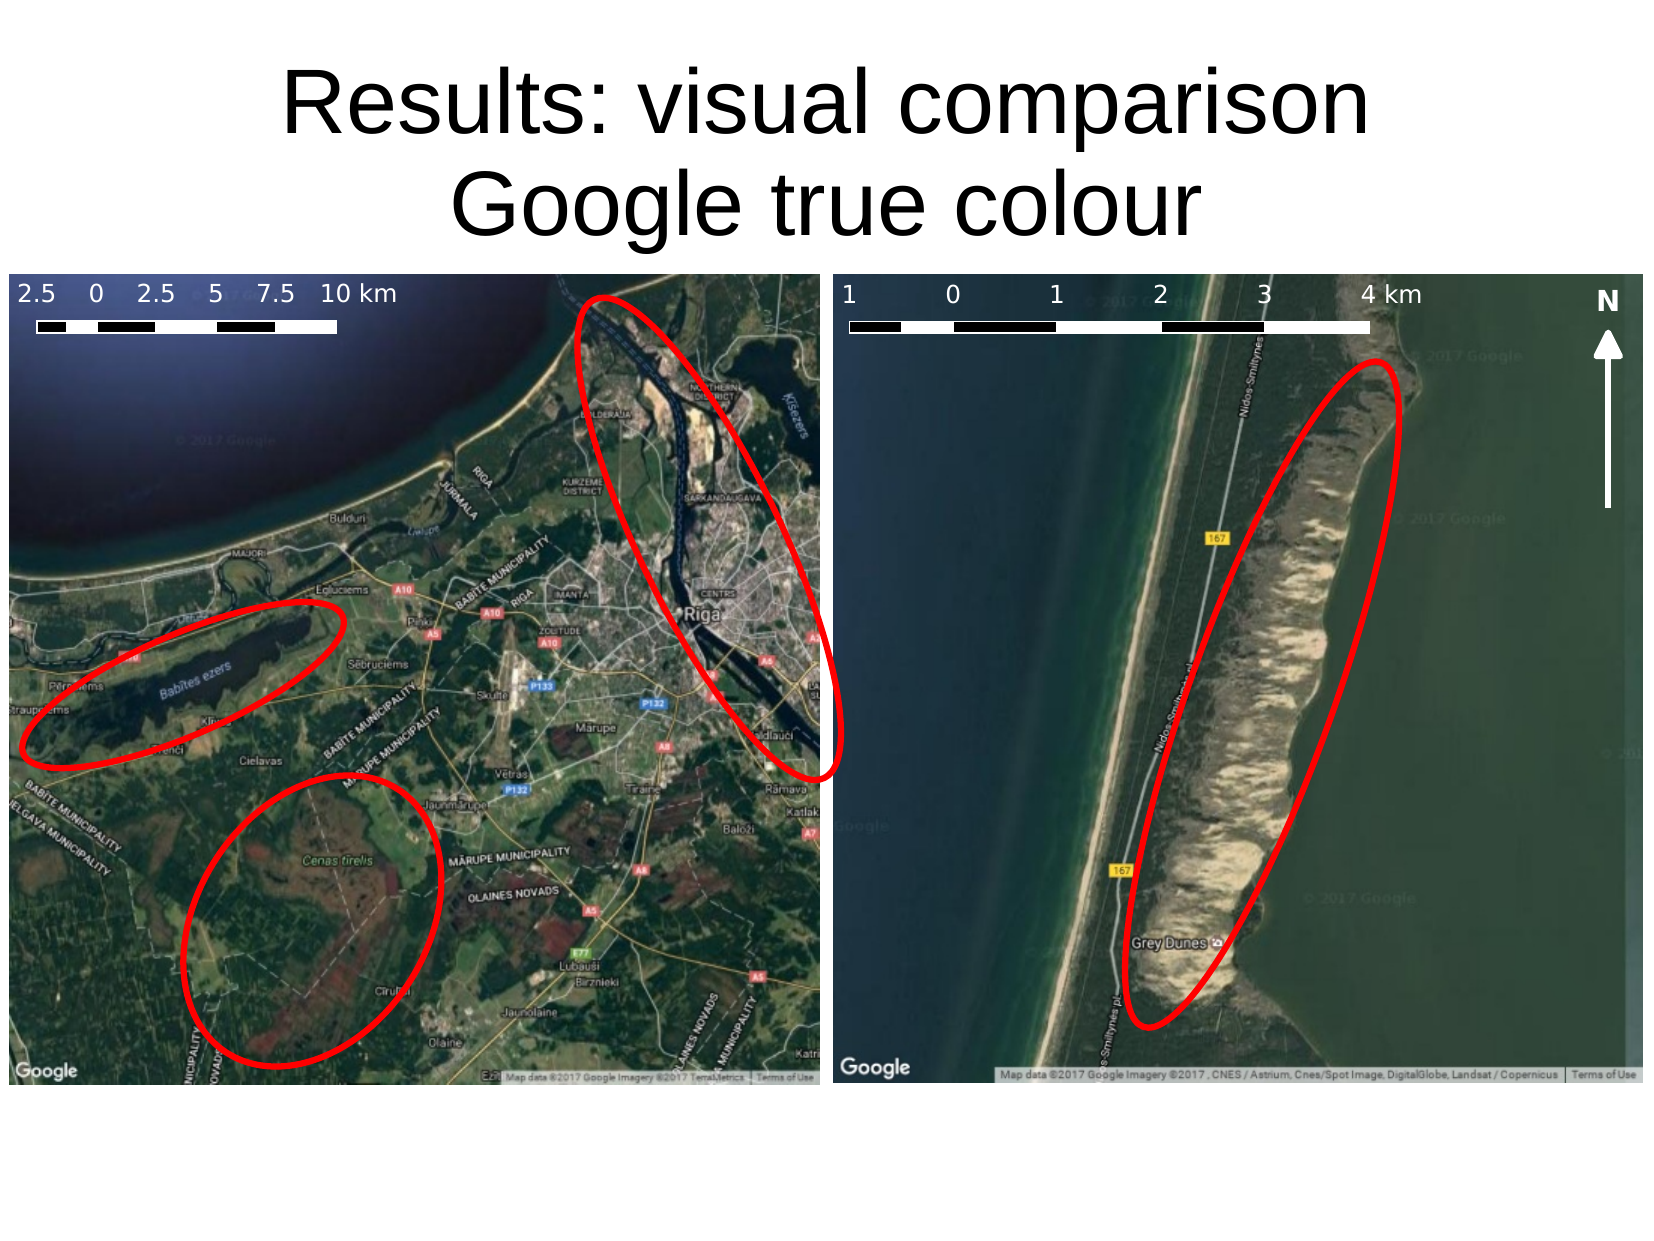

# Results: visual comparison Google true colour